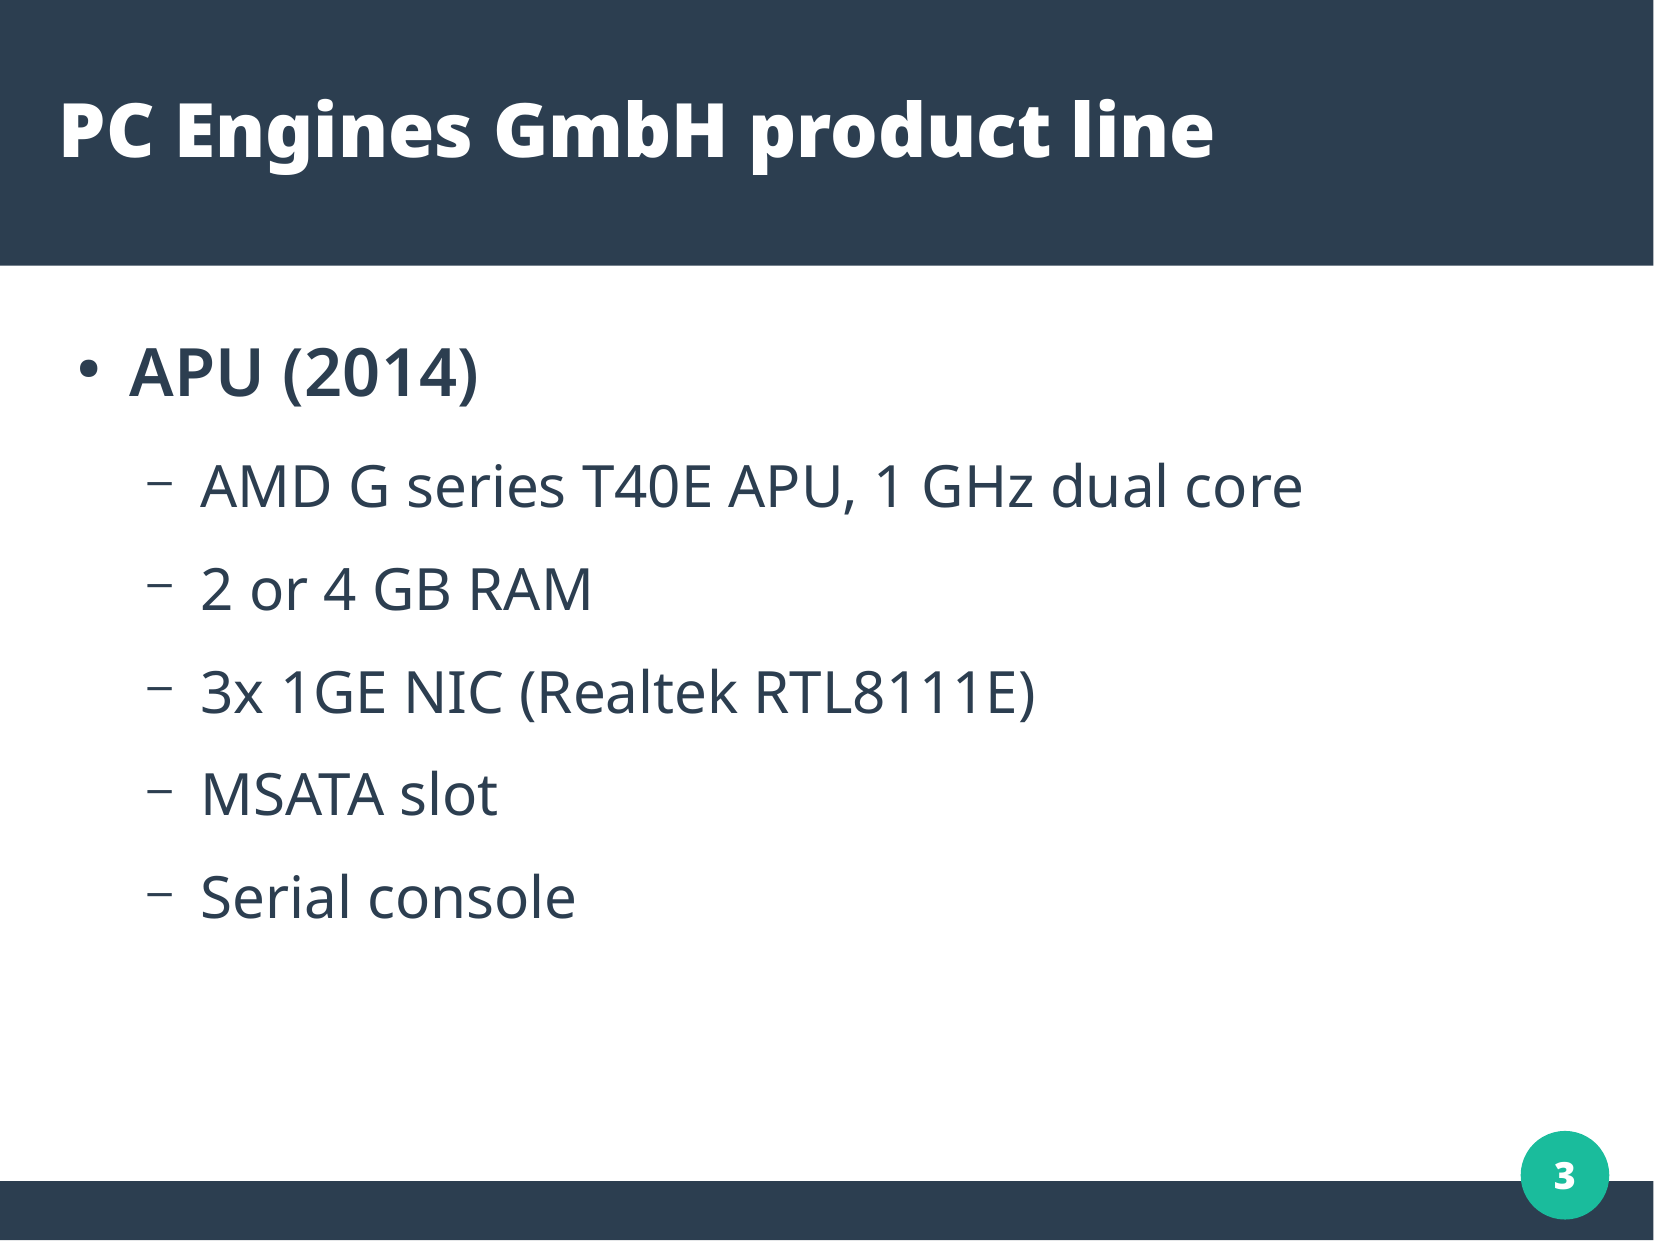

# PC Engines GmbH product line
APU (2014)
AMD G series T40E APU, 1 GHz dual core
2 or 4 GB RAM
3x 1GE NIC (Realtek RTL8111E)
MSATA slot
Serial console
3